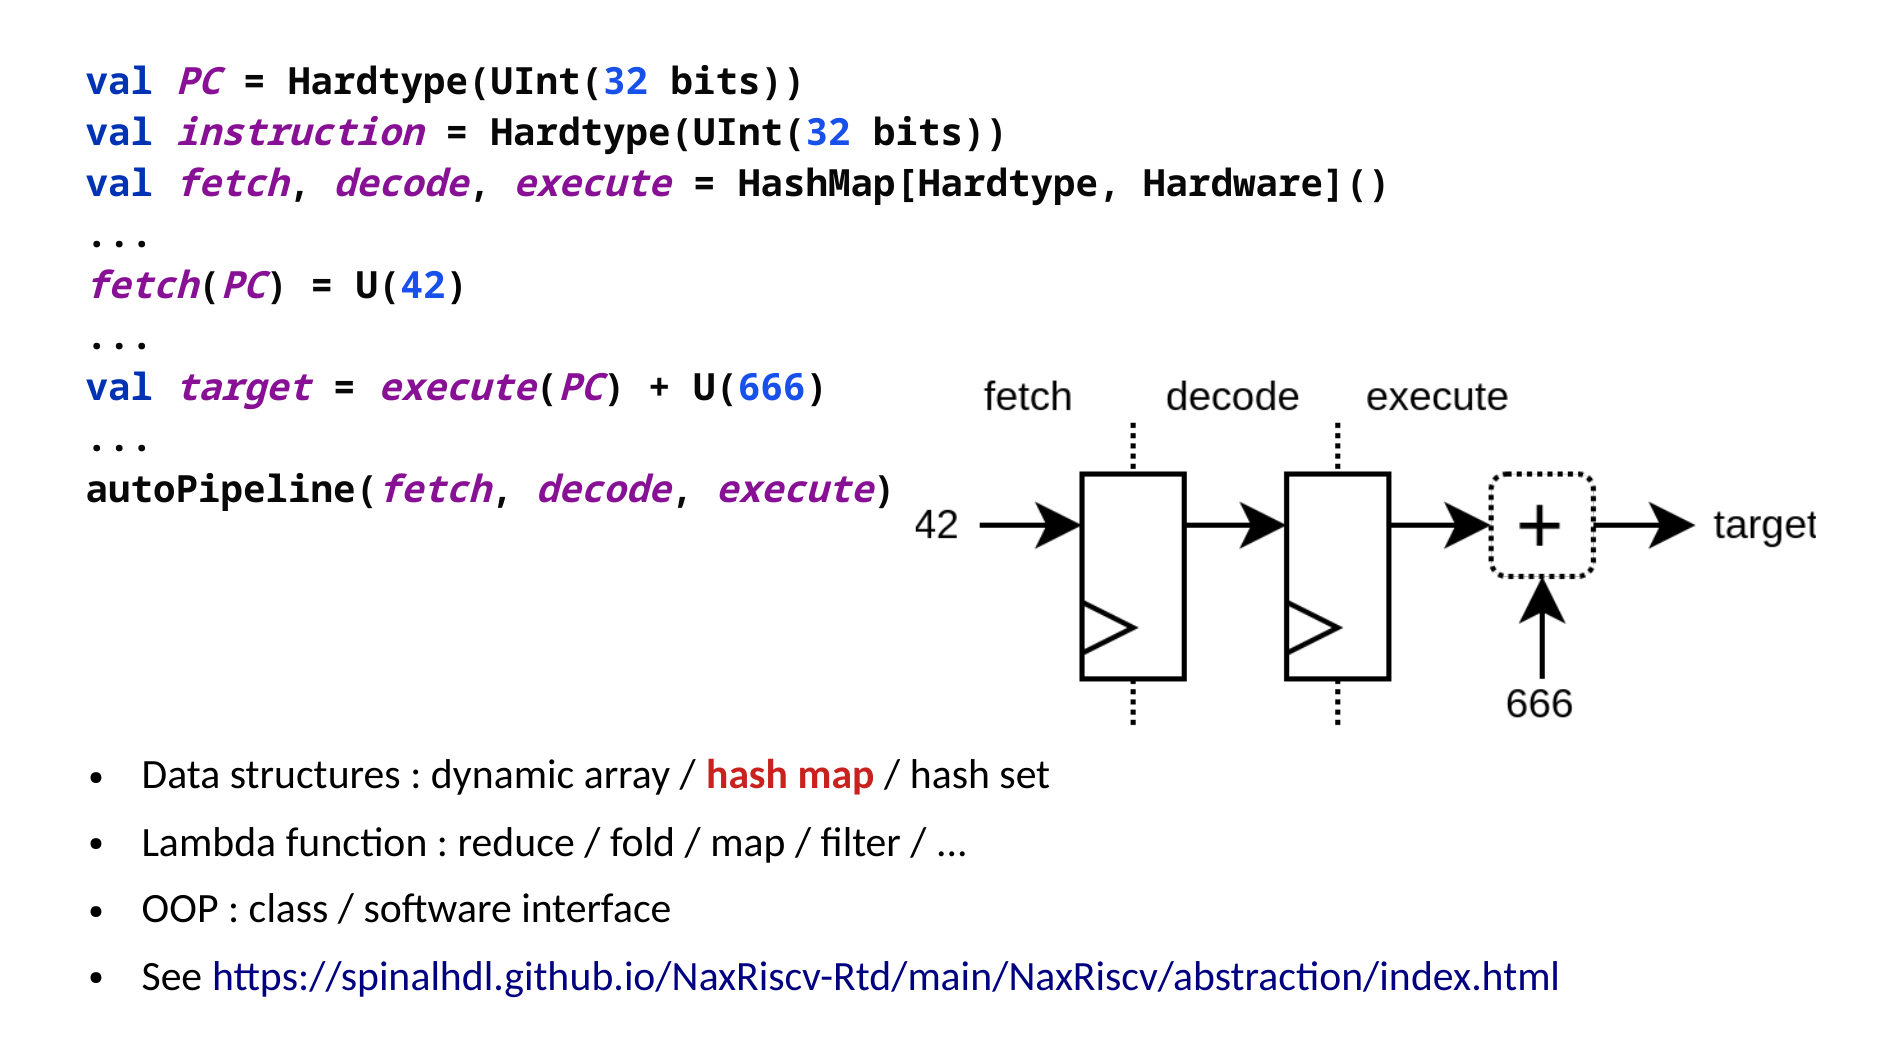

val PC = Hardtype(UInt(32 bits))
val instruction = Hardtype(UInt(32 bits))
val fetch, decode, execute = HashMap[Hardtype, Hardware]()
...
fetch(PC) = U(42)
...
val target = execute(PC) + U(666)
...
autoPipeline(fetch, decode, execute)
# Data structures : dynamic array / hash map / hash set
Lambda function : reduce / fold / map / filter / ...
OOP : class / software interface
See https://spinalhdl.github.io/NaxRiscv-Rtd/main/NaxRiscv/abstraction/index.html